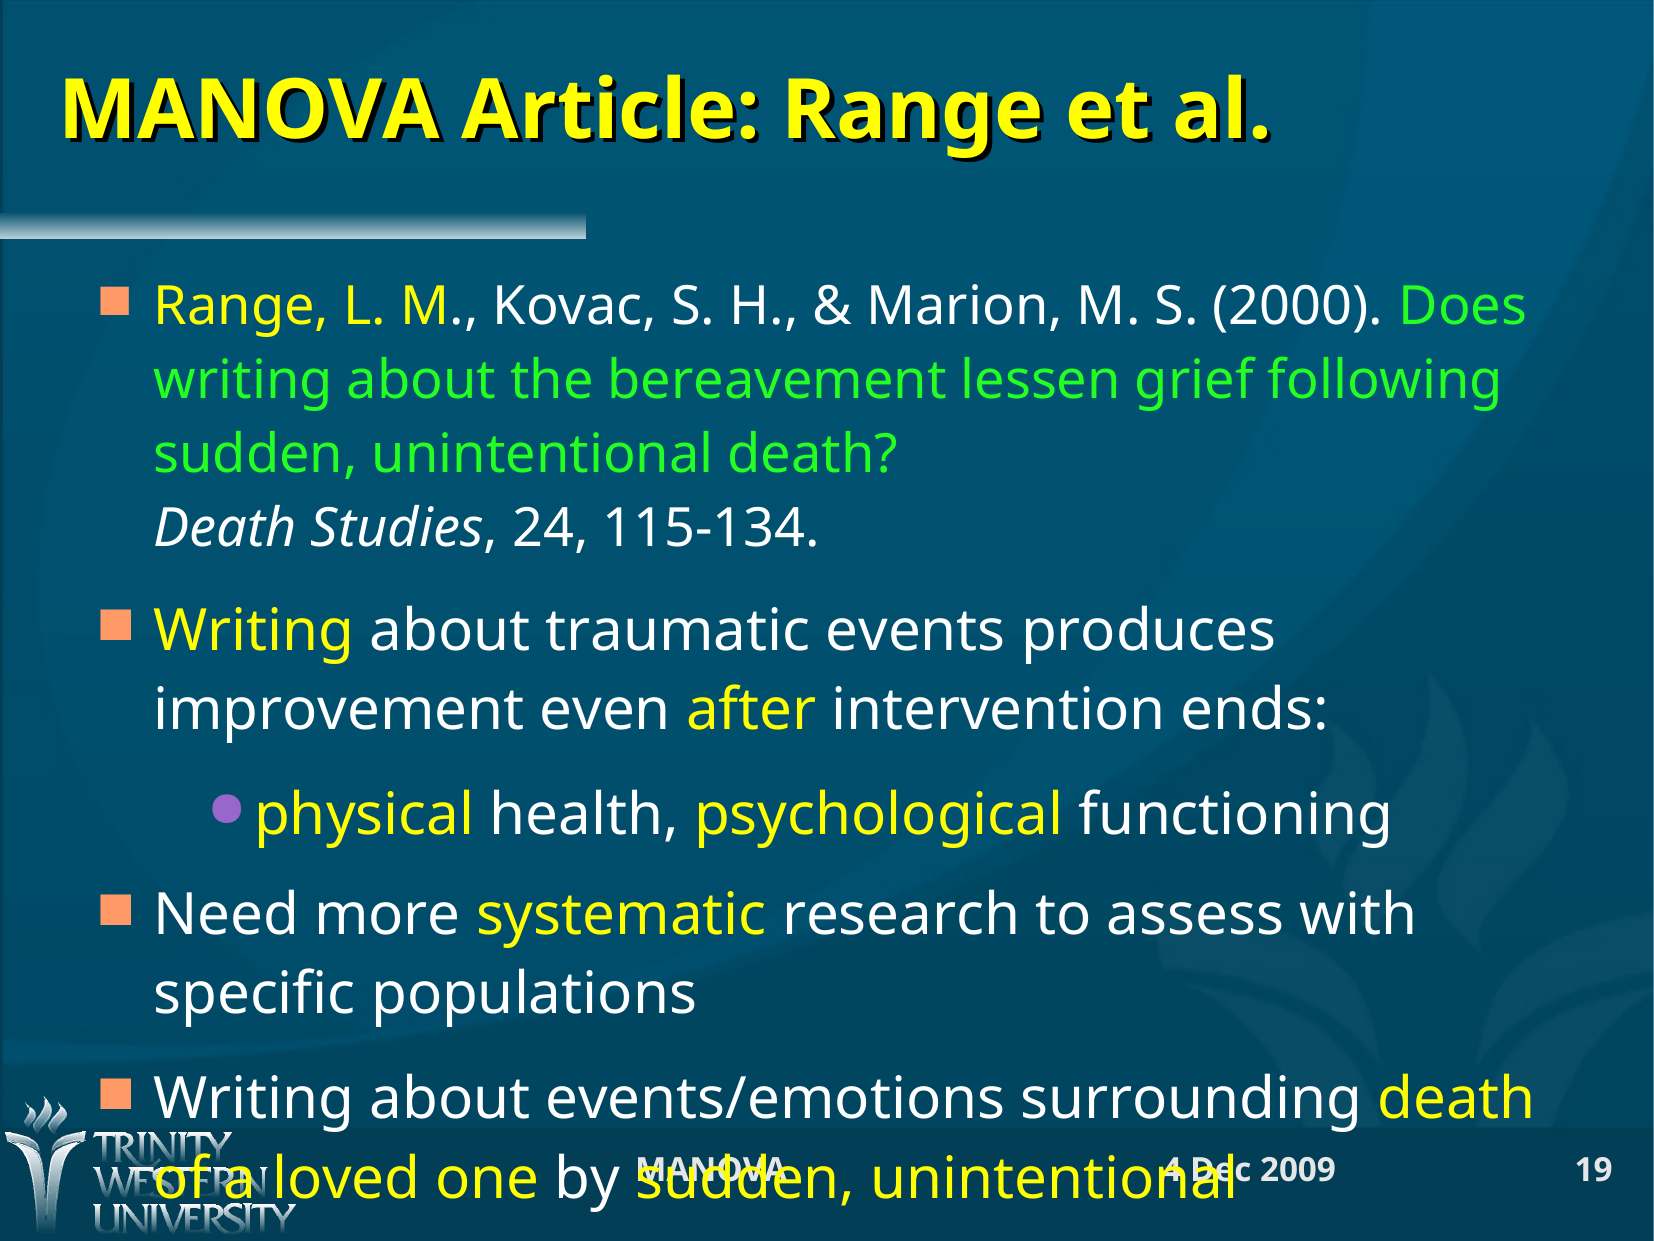

# MANOVA Article: Range et al.
Range, L. M., Kovac, S. H., & Marion, M. S. (2000). Does writing about the bereavement lessen grief following sudden, unintentional death?
Death Studies, 24, 115-134.
Writing about traumatic events produces improvement even after intervention ends:
physical health, psychological functioning
Need more systematic research to assess with specific populations
Writing about events/emotions surrounding death of a loved one by sudden, unintentional 				causes
MANOVA
4 Dec 2009
19